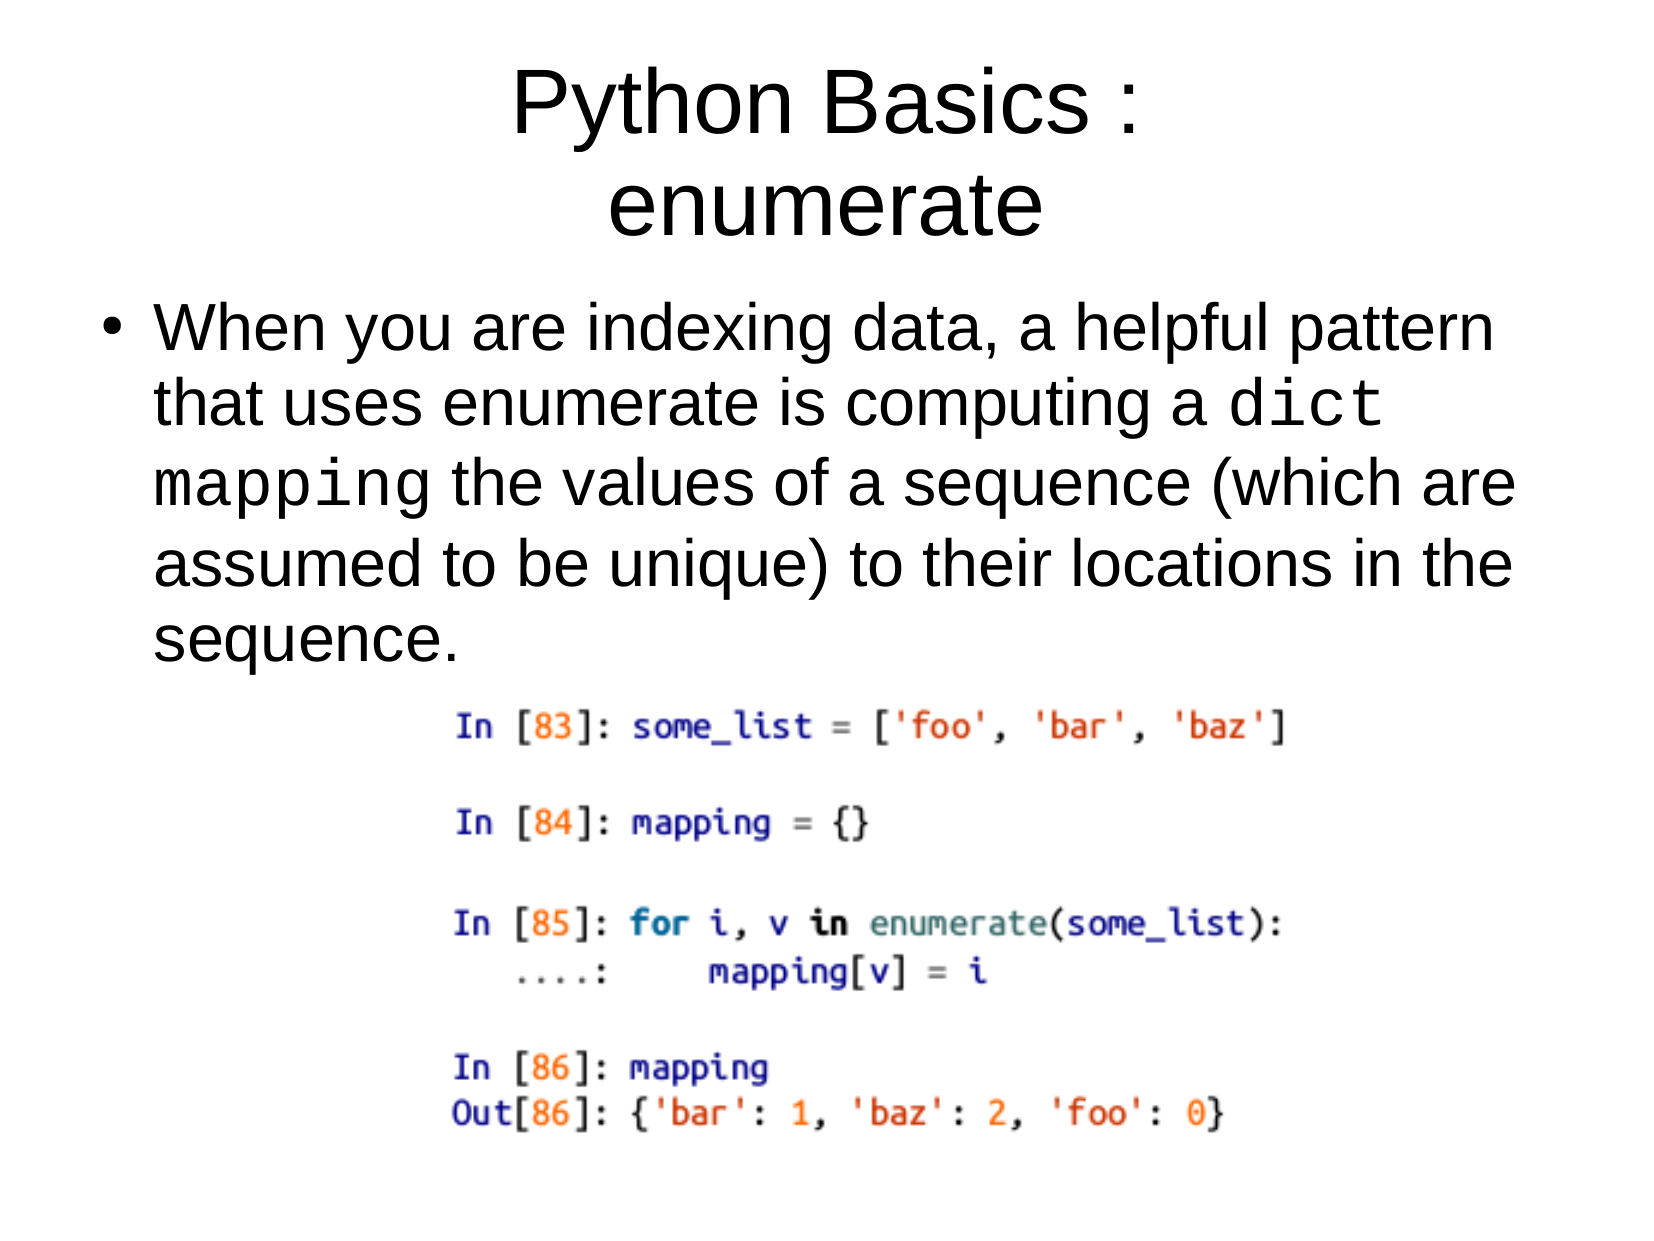

# Python Basics : enumerate
When you are indexing data, a helpful pattern that uses enumerate is computing a dict mapping the values of a sequence (which are assumed to be unique) to their locations in the sequence.